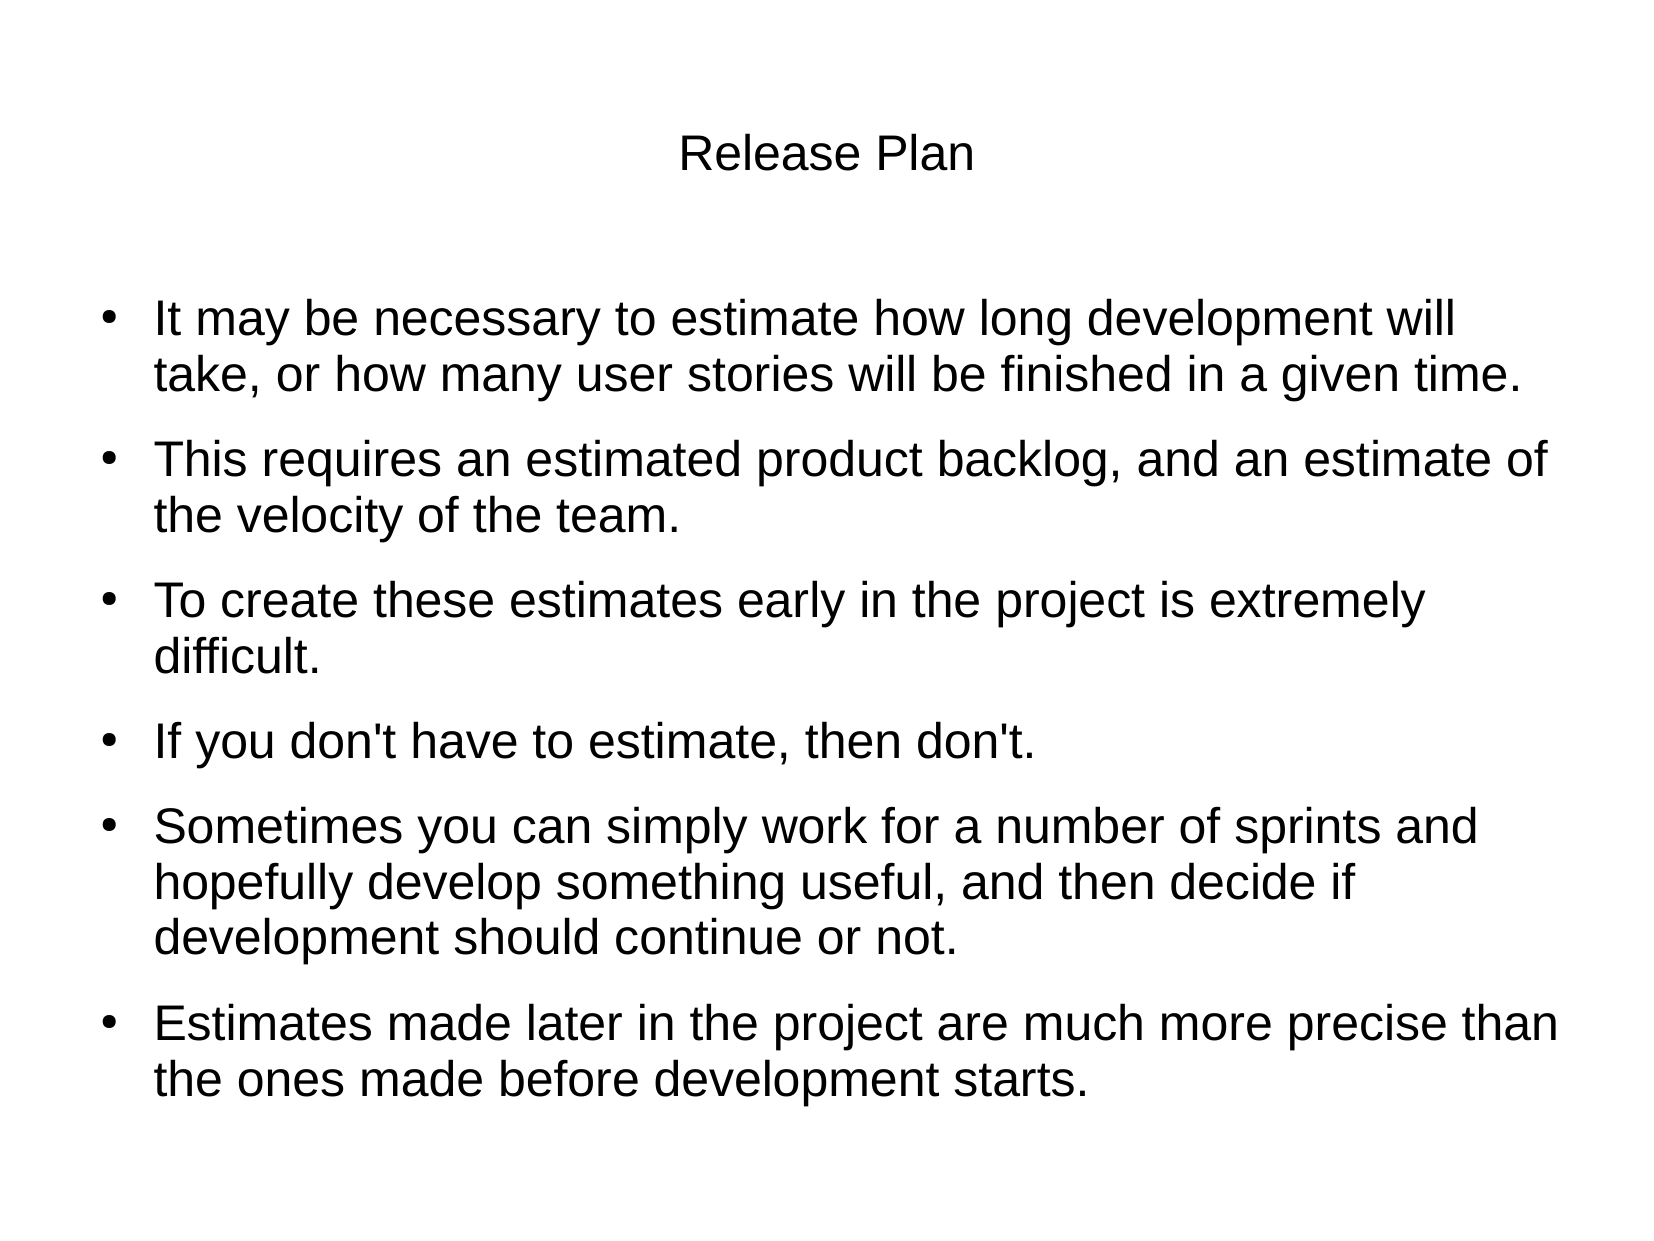

# Release Plan
It may be necessary to estimate how long development will take, or how many user stories will be finished in a given time.
This requires an estimated product backlog, and an estimate of the velocity of the team.
To create these estimates early in the project is extremely difficult.
If you don't have to estimate, then don't.
Sometimes you can simply work for a number of sprints and hopefully develop something useful, and then decide if development should continue or not.
Estimates made later in the project are much more precise than the ones made before development starts.